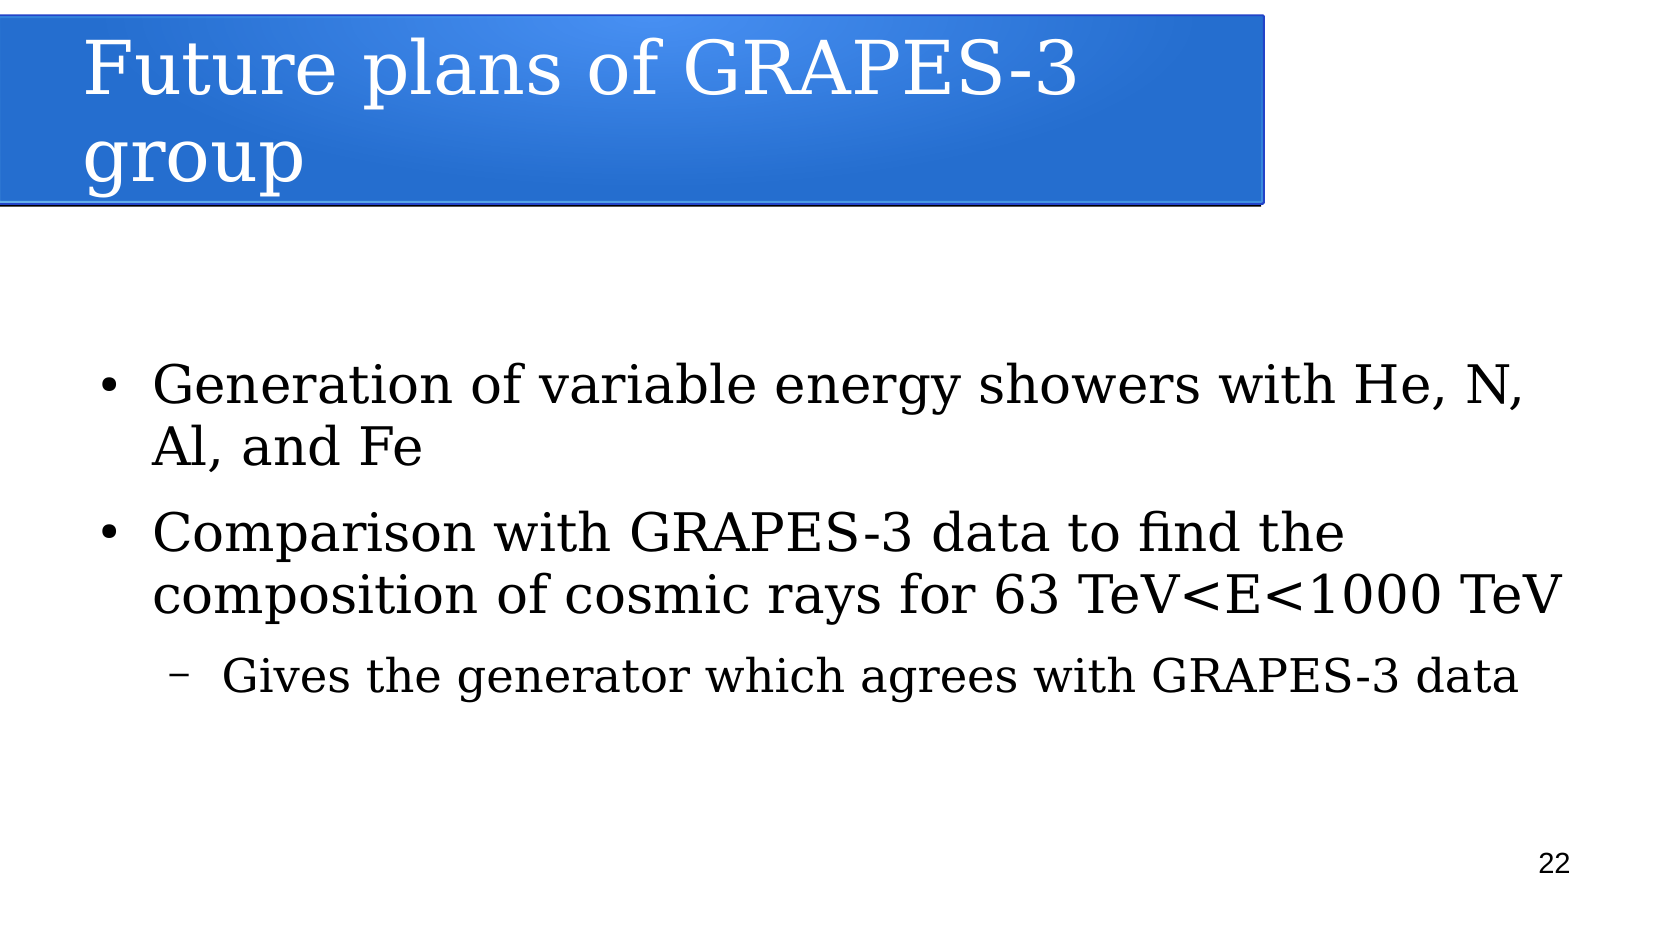

# Future plans of GRAPES-3 group
Generation of variable energy showers with He, N, Al, and Fe
Comparison with GRAPES-3 data to find the composition of cosmic rays for 63 TeV<E<1000 TeV
Gives the generator which agrees with GRAPES-3 data